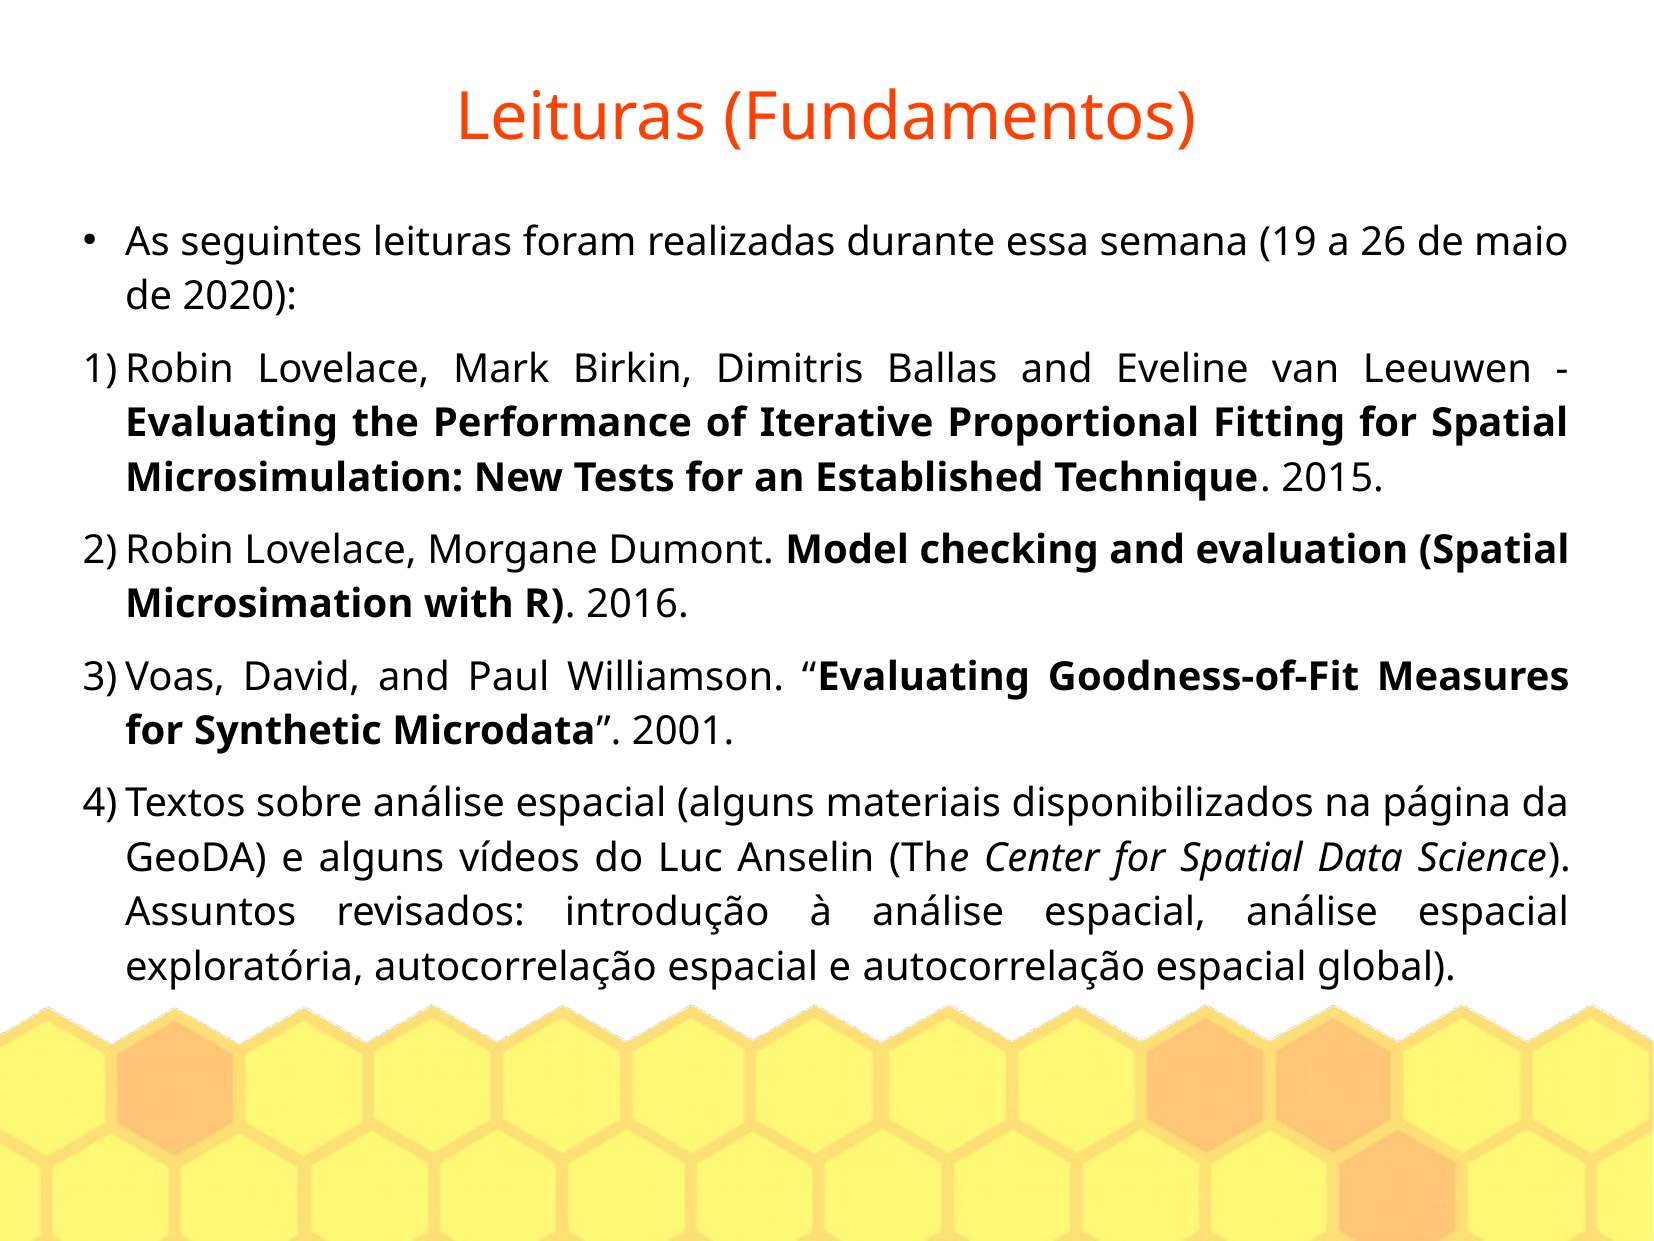

# Leituras (Fundamentos)
As seguintes leituras foram realizadas durante essa semana (19 a 26 de maio de 2020):
Robin Lovelace, Mark Birkin, Dimitris Ballas and Eveline van Leeuwen - Evaluating the Performance of Iterative Proportional Fitting for Spatial Microsimulation: New Tests for an Established Technique. 2015.
Robin Lovelace, Morgane Dumont. Model checking and evaluation (Spatial Microsimation with R). 2016.
Voas, David, and Paul Williamson. “Evaluating Goodness-of-Fit Measures for Synthetic Microdata”. 2001.
Textos sobre análise espacial (alguns materiais disponibilizados na página da GeoDA) e alguns vídeos do Luc Anselin (The Center for Spatial Data Science). Assuntos revisados: introdução à análise espacial, análise espacial exploratória, autocorrelação espacial e autocorrelação espacial global).